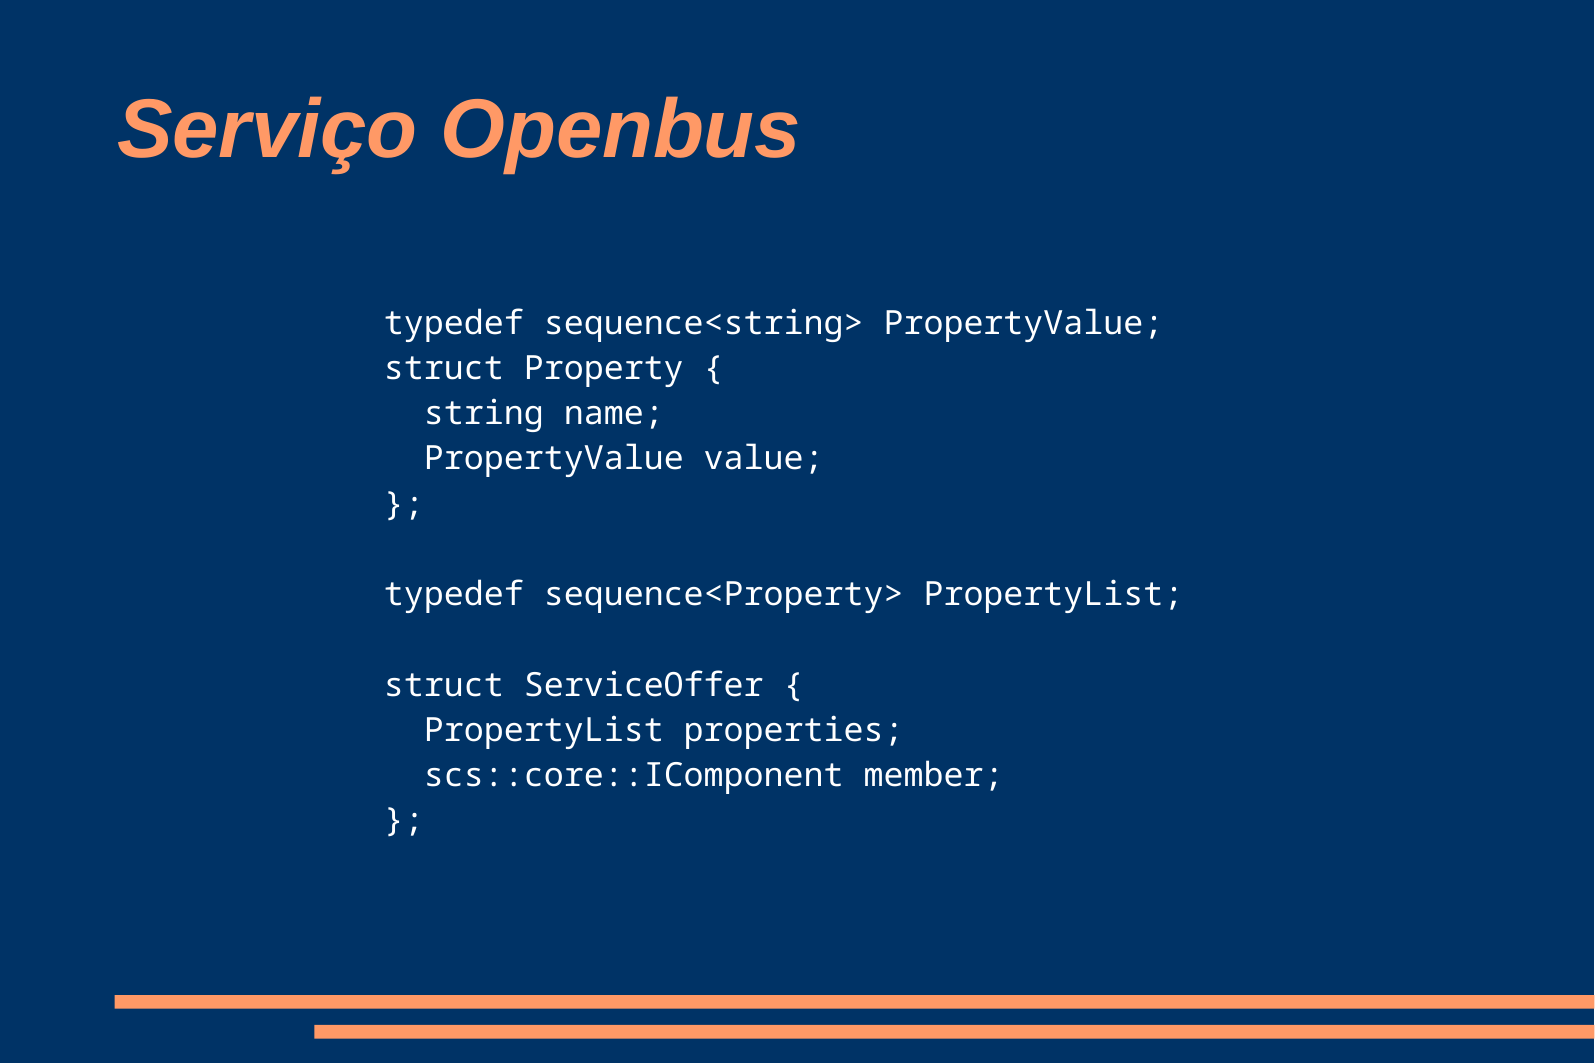

# Serviço Openbus
typedef sequence<string> PropertyValue;
struct Property {
 string name;
 PropertyValue value;
};
typedef sequence<Property> PropertyList;
struct ServiceOffer {
 PropertyList properties;
 scs::core::IComponent member;
};